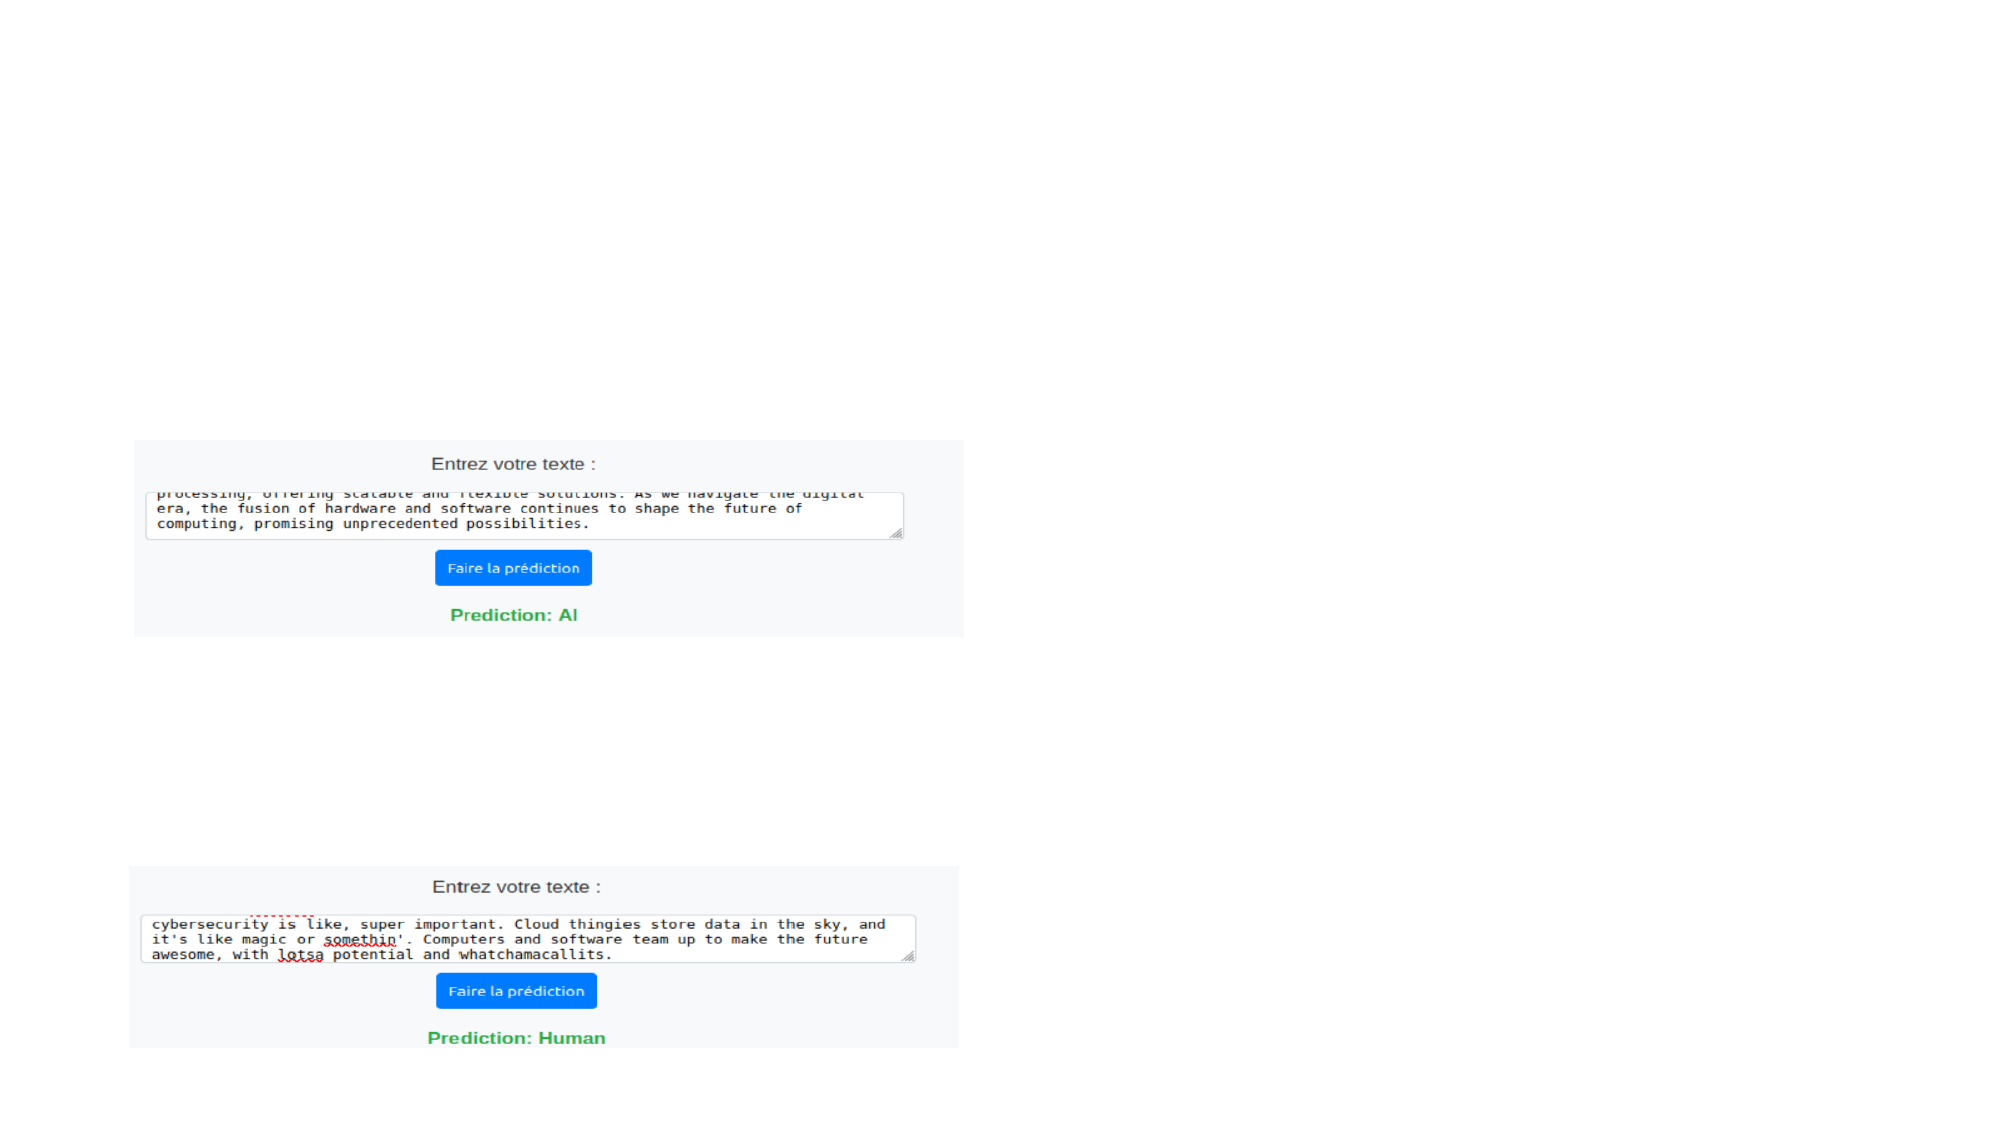

Résultats et perspectives d’amélioration
Perspectives d'Amélioration
Résultats du Modèle
Exemple IA, texte généré par ChatGPT:
“The field of computer science is an ever-evolving landscape, characterized by constant innovation and technological advancements. In this dynamic realm, professionals explore the intricacies of algorithms, data structures, and programming languages to develop efficient and robust software solutions. The pursuit of artificial intelligence and machine learning has gained prominence, with researchers delving into the realms of neural networks and deep learning algorithms. Cybersecurity stands as a critical pillar, safeguarding digital assets from malicious threats. Cloud computing has revolutionized data storage and processing, offering scalable and flexible solutions. As we navigate the digital era, the fusion of hardware and software continues to shape the future of computing, promising unprecedented possibilities.”
Gestion des Fautes: Explorer des techniques avancées de correction orthographique pour renforcer la précision du modèle face aux fautes linguistiques.
Détection de Phrases Grammaticalement Incorrectes: Intégrer des mécanismes pour améliorer la capacité du modèle à détecter les phrases qui ne respectent pas les règles grammaticales.
Expansion de la Base de Données: Élargir la base de données pour améliorer la capacité du modèle à généraliser sur une plus large gamme de textes générés par IA.
Ouverture à d'Autres Langues: Envisager l'extension du modèle pour inclure d'autres langues.
Exemple Humain, rédigé par Lorenzo avec insistance sur les répétitions et les fautes linguistiques :
“The computer science stuff is always changin', ya know? Like, there's these thingies called algorithms and data stuff, and we use 'em to make computer thingamajigs work. It's all about programmin' languages and makin' softwares that do cool stuff. People are super into makin' fake smart things with artificial brains and learnin' machines. Gotta watch out for them hacker dudes, 'cause cybersecurity is like, super important. Cloud thingies store data in the sky, and it's like magic or somethin'. Computers and software team up to make the future awesome, with lotsa potential and whatchamacallits.”